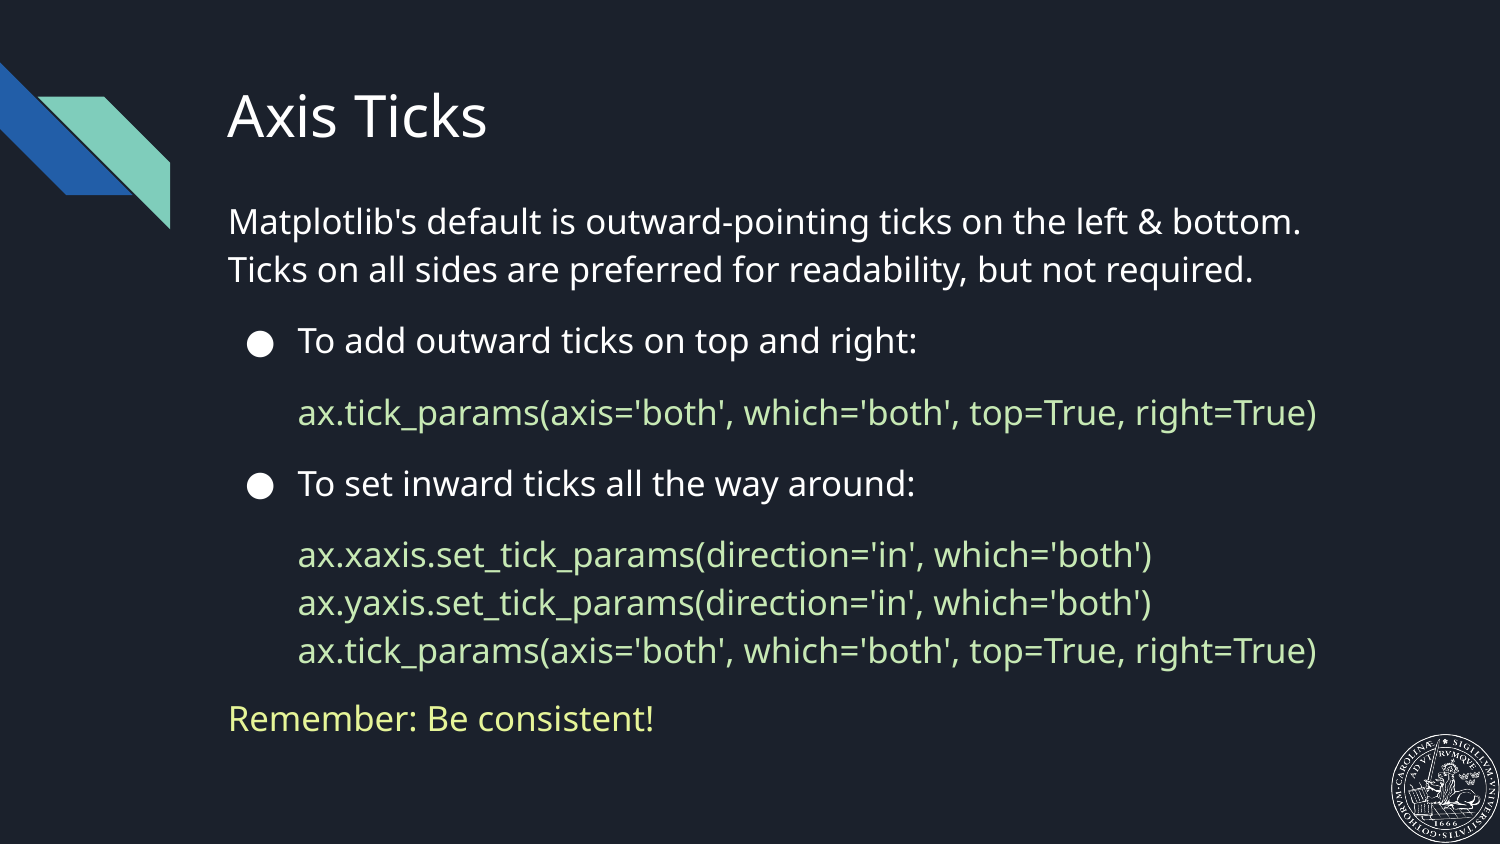

Axis Ticks
# Matplotlib's default is outward-pointing ticks on the left & bottom. Ticks on all sides are preferred for readability, but not required.
To add outward ticks on top and right:
	ax.tick_params(axis='both', which='both', top=True, right=True)
To set inward ticks all the way around:
	ax.xaxis.set_tick_params(direction='in', which='both')
ax.yaxis.set_tick_params(direction='in', which='both')
ax.tick_params(axis='both', which='both', top=True, right=True)
Remember: Be consistent!